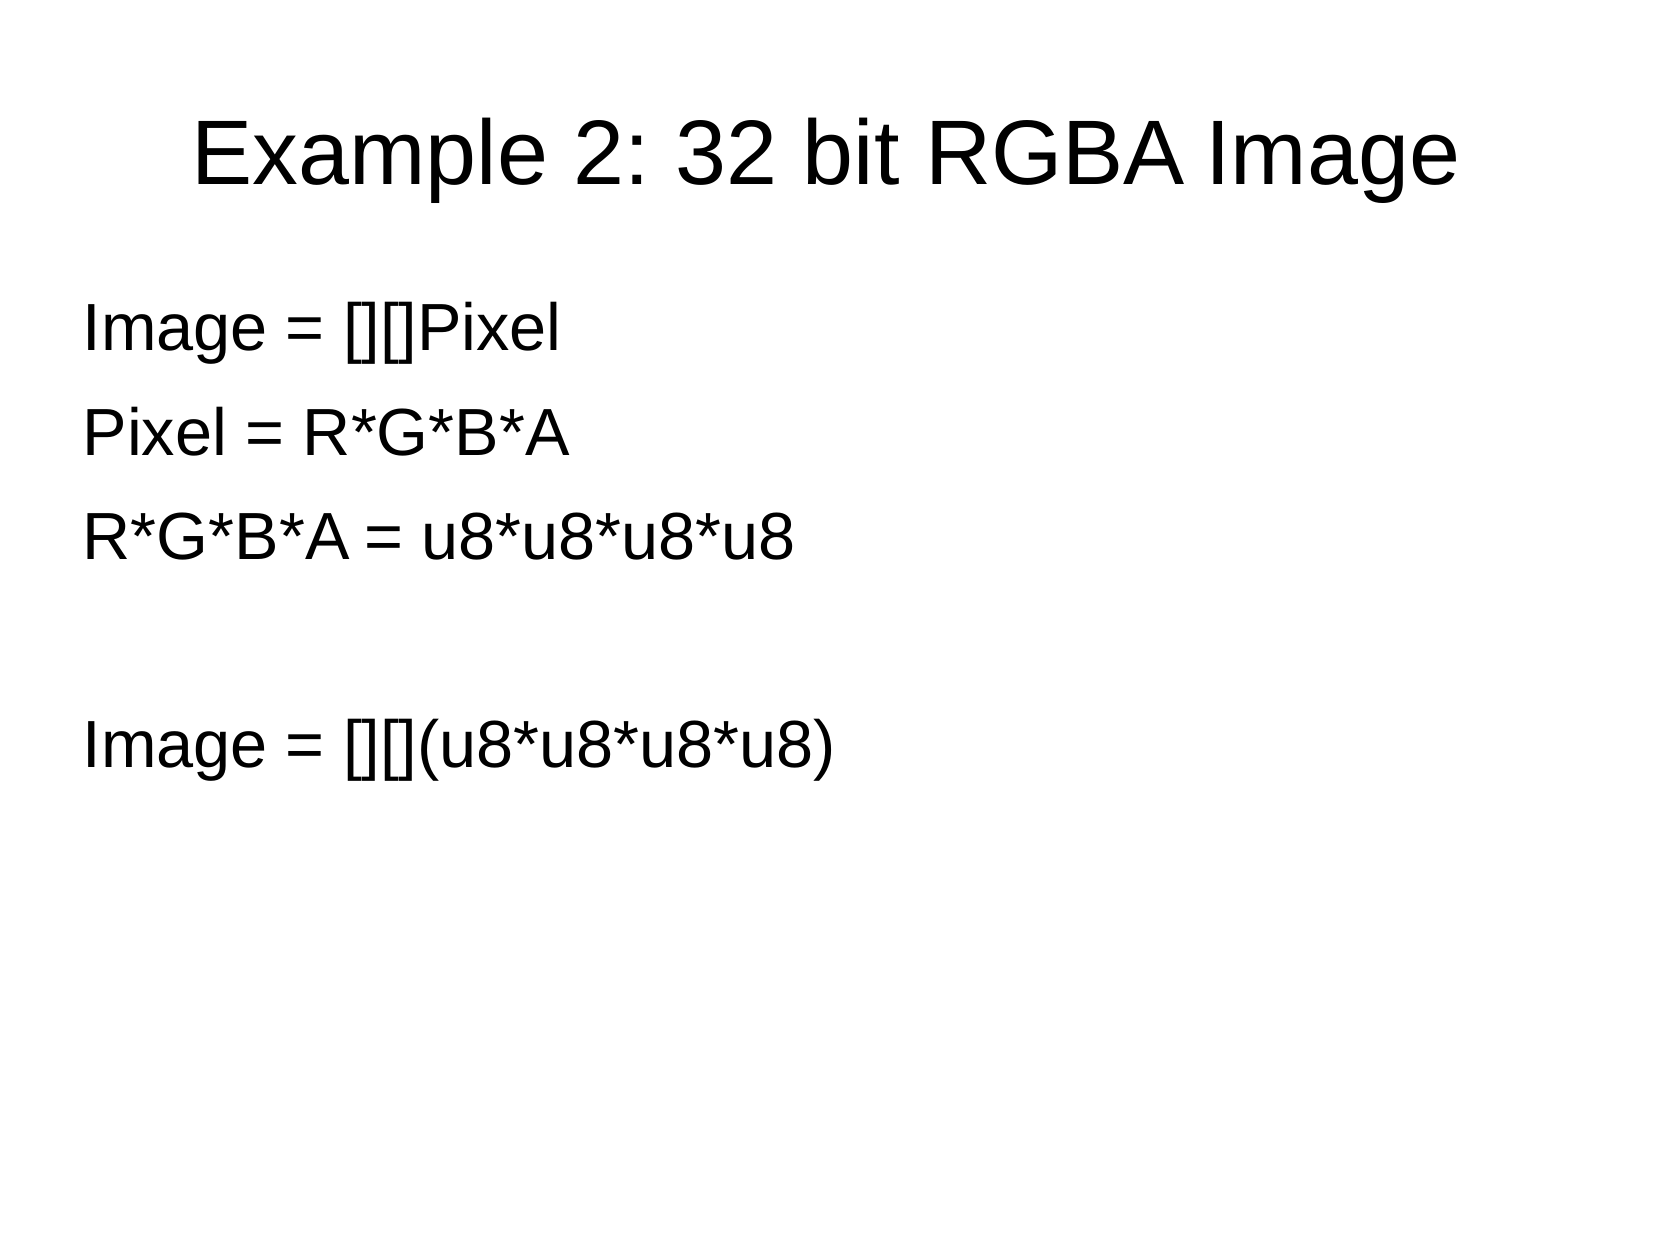

# Example 2: 32 bit RGBA Image
Image = [][]Pixel
Pixel = R*G*B*A
R*G*B*A = u8*u8*u8*u8
Image = [][](u8*u8*u8*u8)